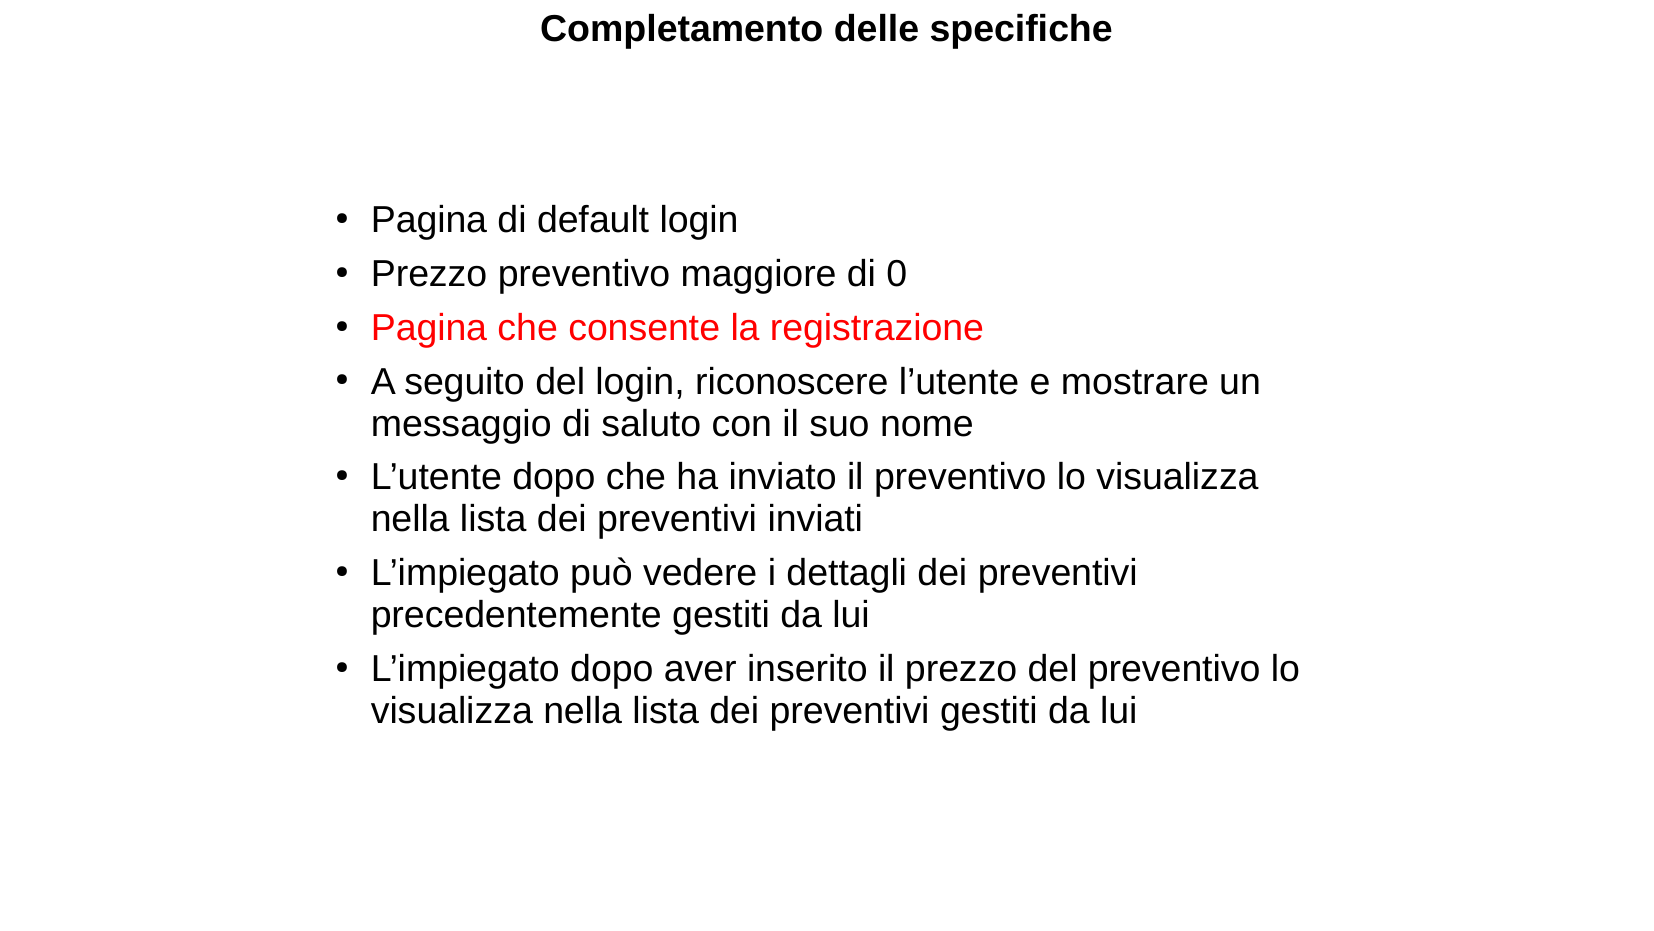

Completamento delle specifiche
Pagina di default login
Prezzo preventivo maggiore di 0
Pagina che consente la registrazione
A seguito del login, riconoscere l’utente e mostrare un messaggio di saluto con il suo nome
L’utente dopo che ha inviato il preventivo lo visualizza nella lista dei preventivi inviati
L’impiegato può vedere i dettagli dei preventivi precedentemente gestiti da lui
L’impiegato dopo aver inserito il prezzo del preventivo lo visualizza nella lista dei preventivi gestiti da lui